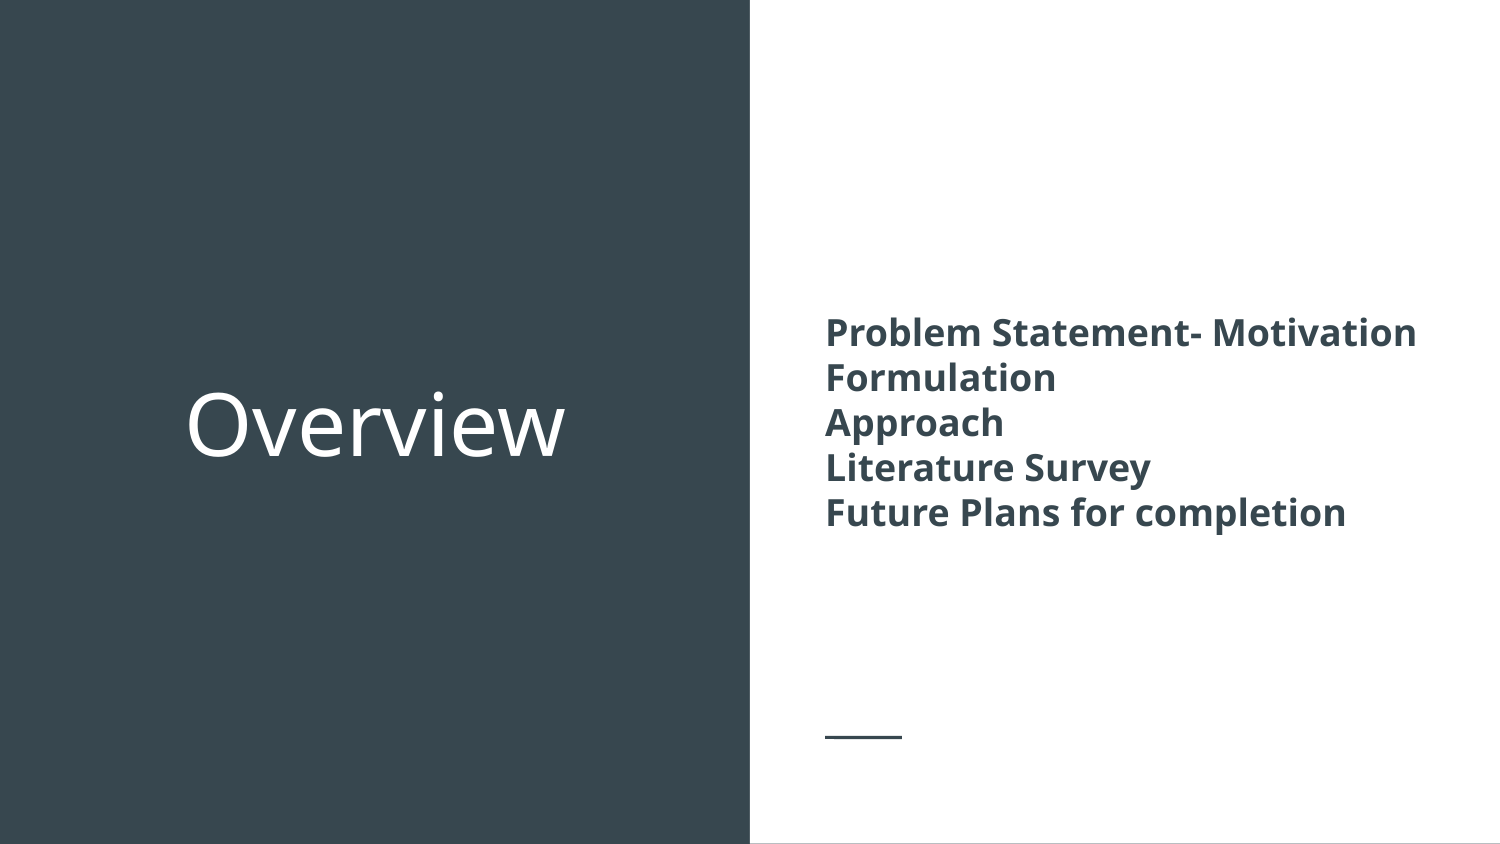

Problem Statement- Motivation
Formulation
Approach
Literature Survey
Future Plans for completion
# Overview